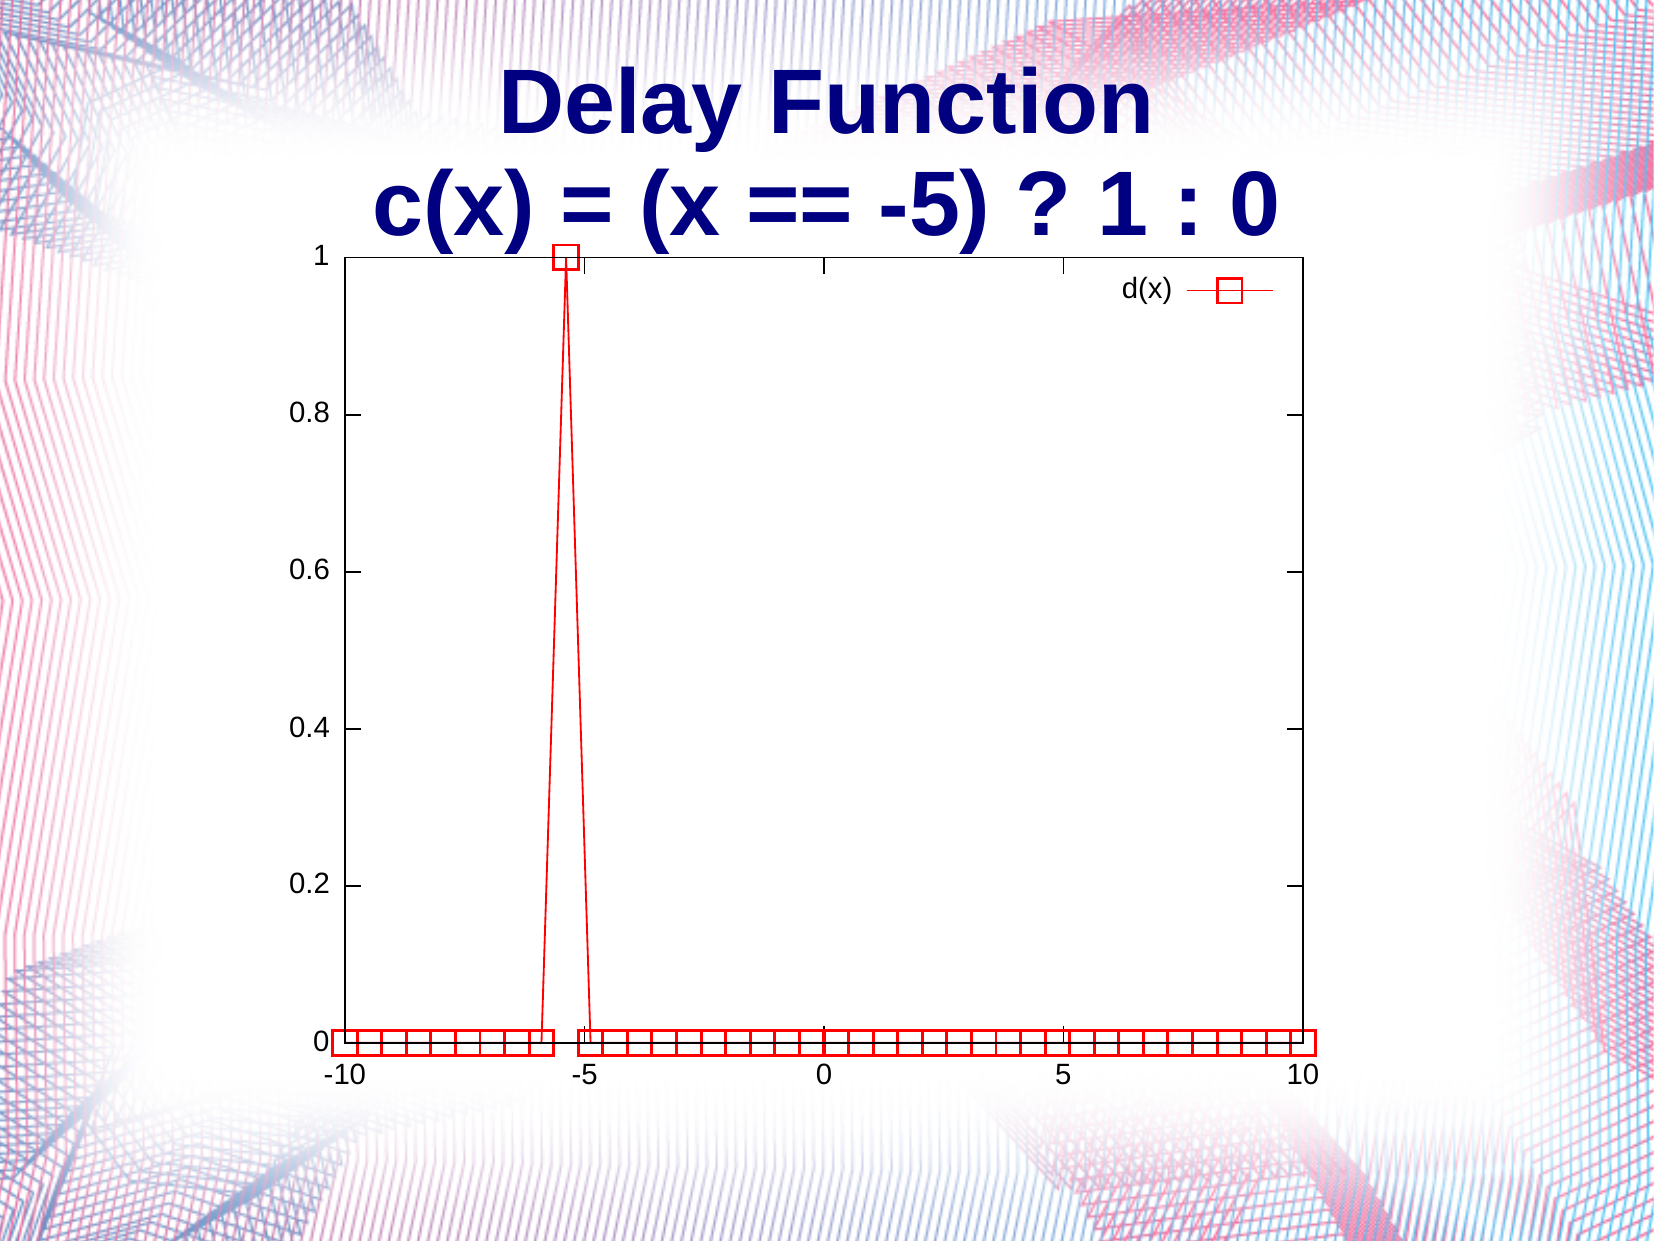

# Delay Function c(x) = (x == -5) ? 1 : 0